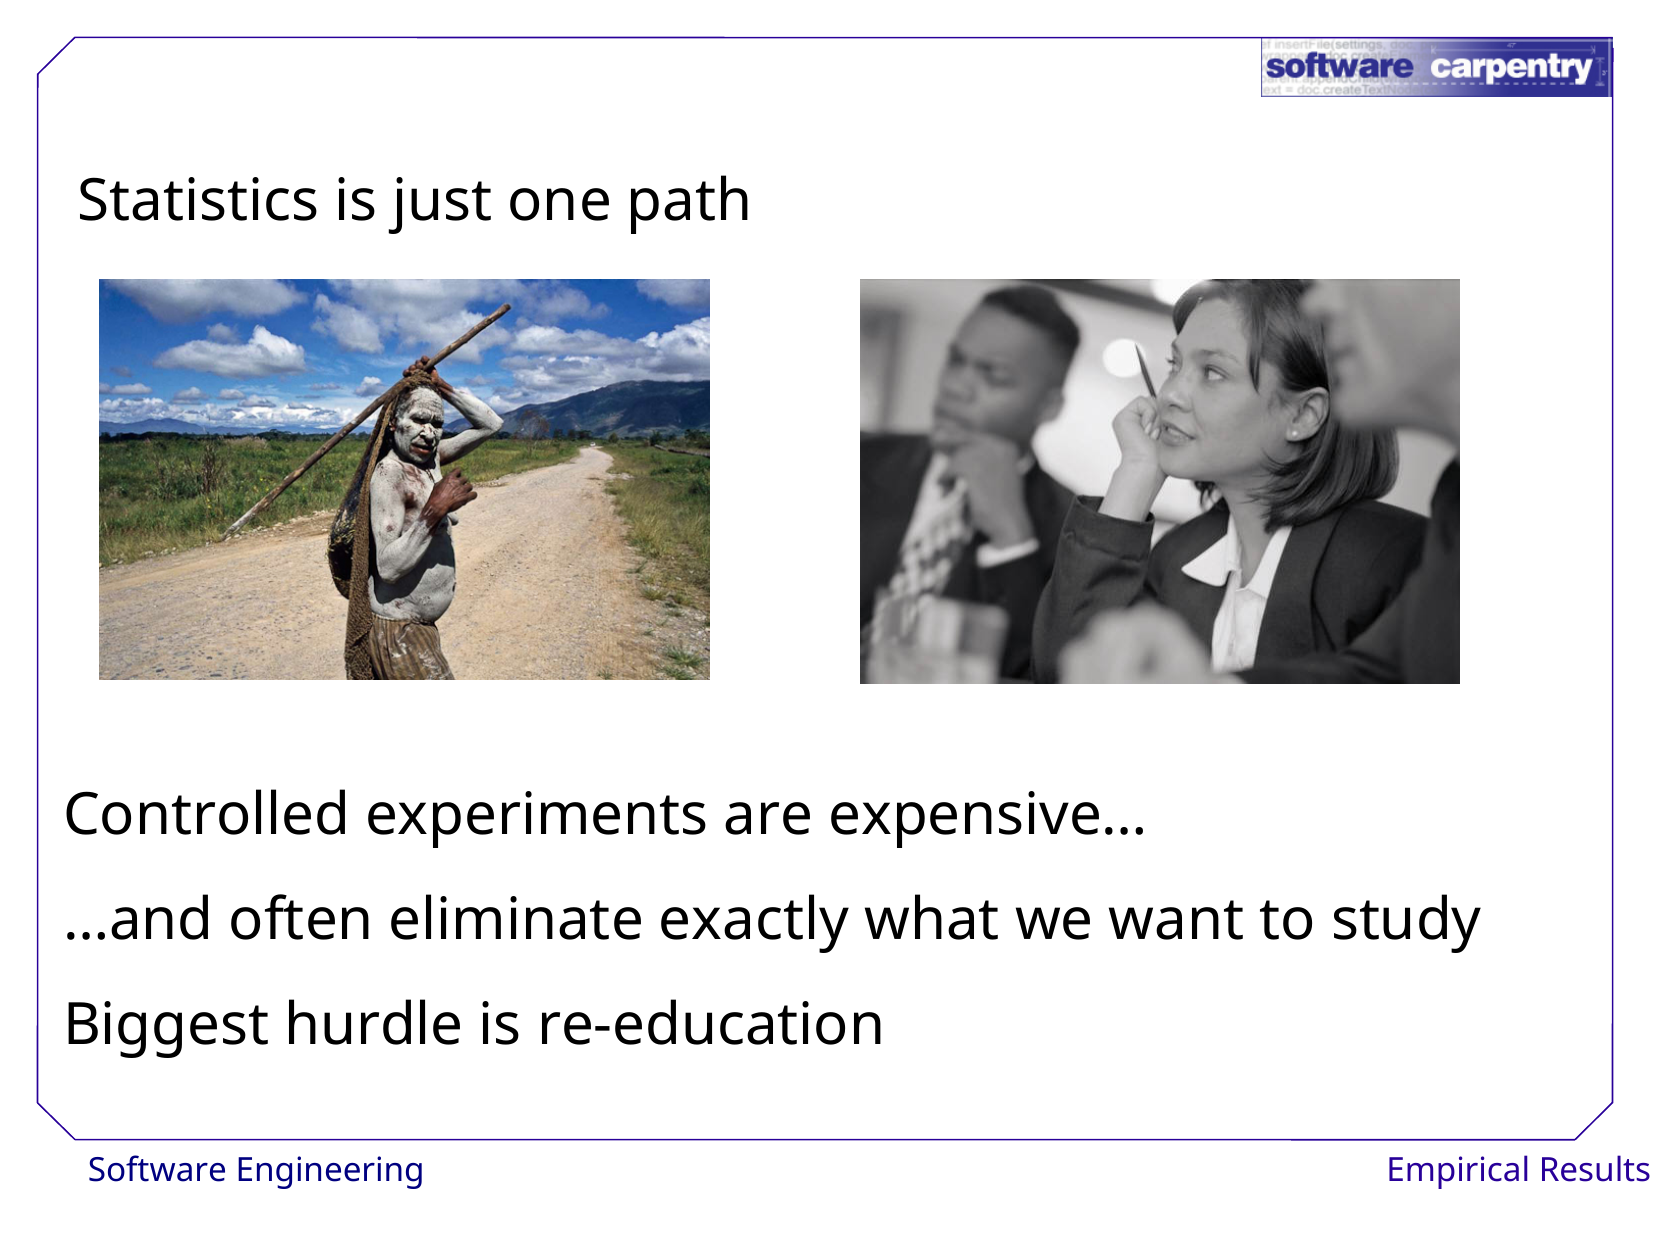

Statistics is just one path
Controlled experiments are expensive…
…and often eliminate exactly what we want to study
Biggest hurdle is re-education